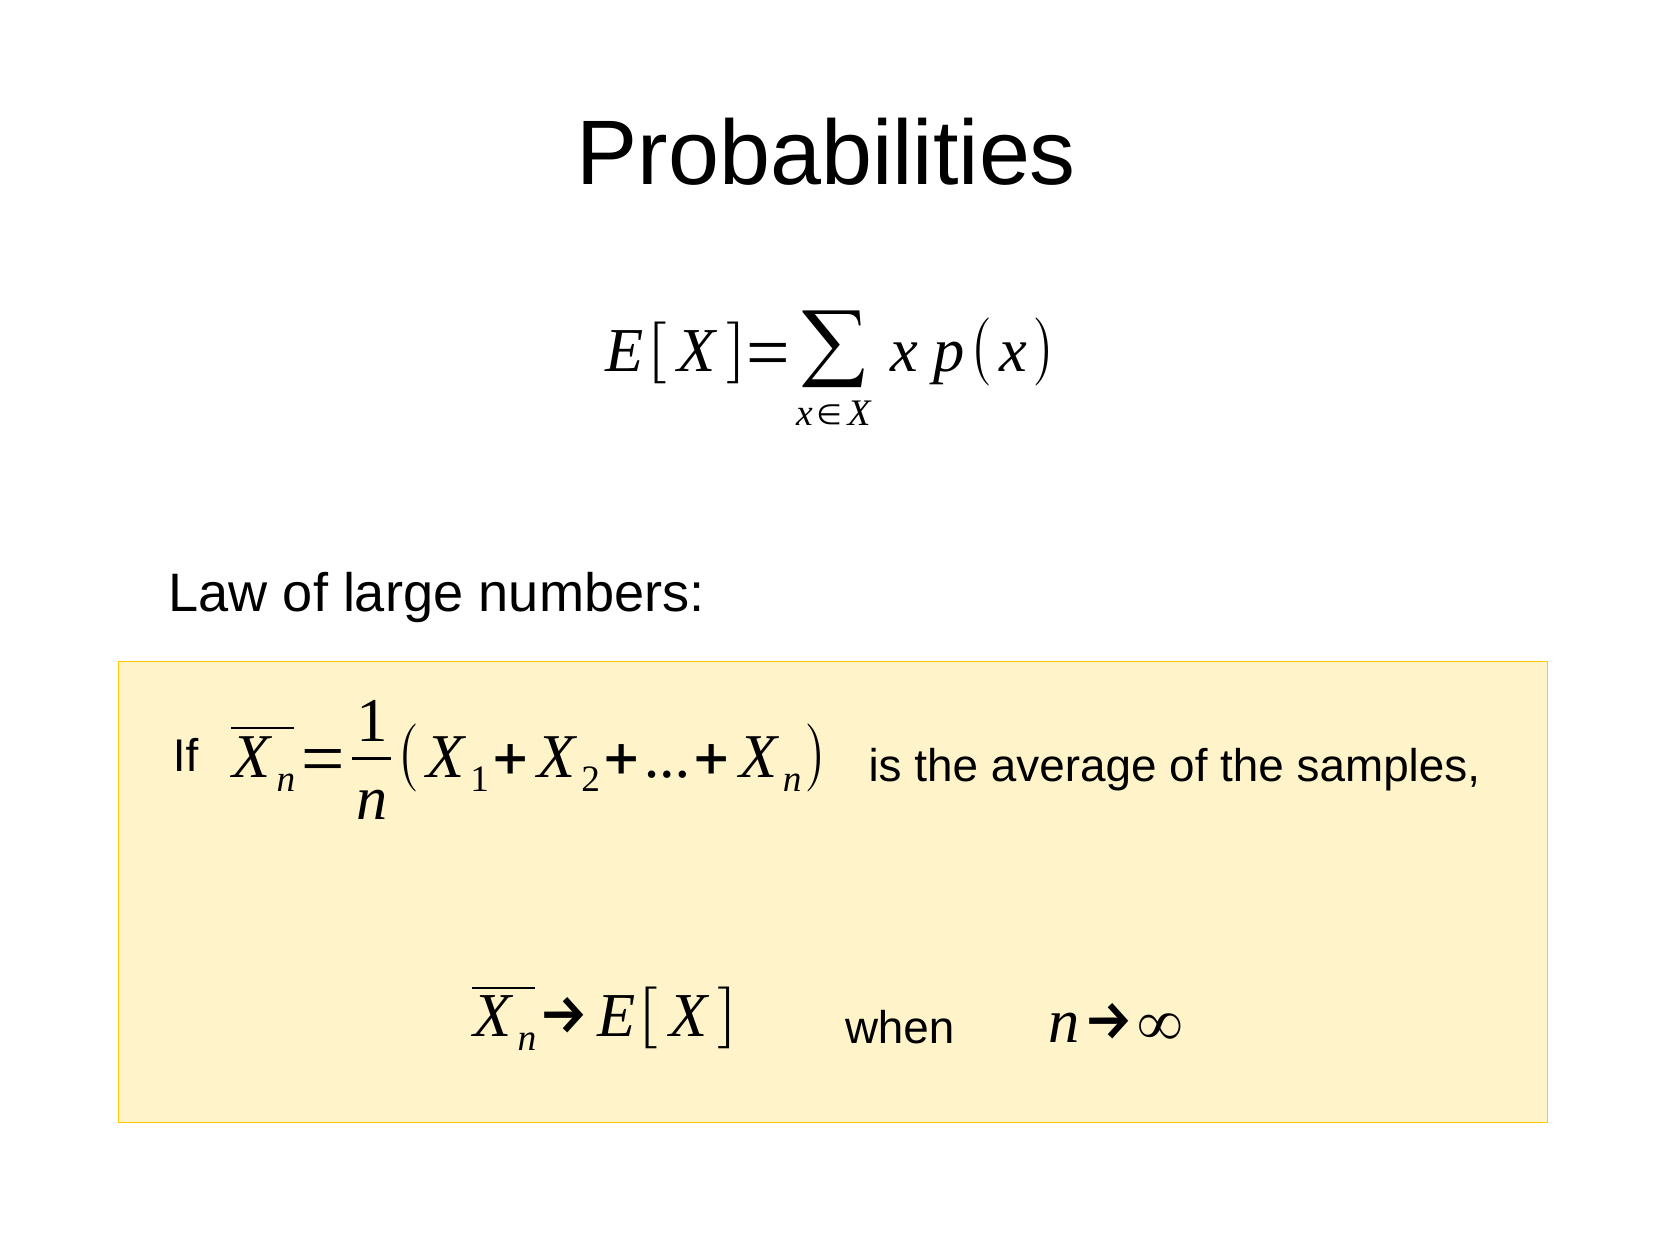

# Probabilities
Law of large numbers:
If
is the average of the samples,
when